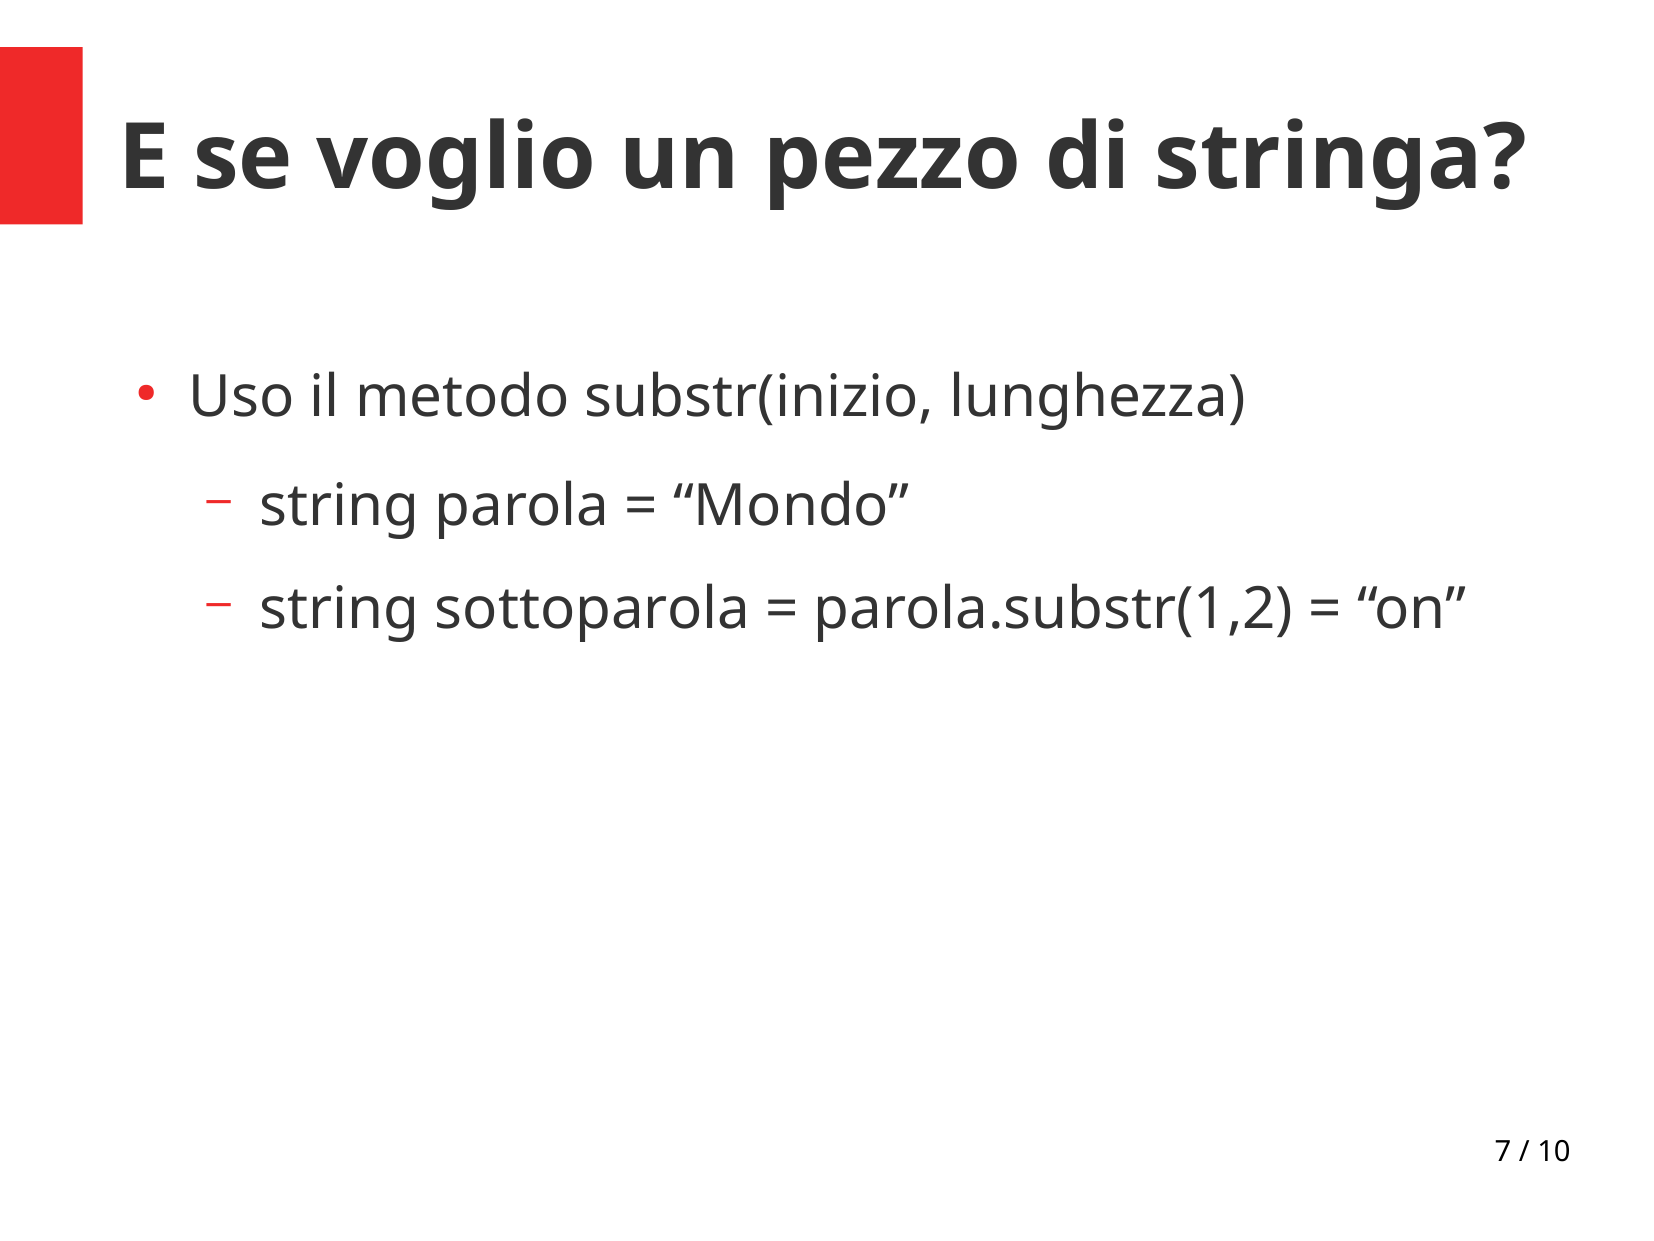

# E se voglio un pezzo di stringa?
Uso il metodo substr(inizio, lunghezza)
string parola = “Mondo”
string sottoparola = parola.substr(1,2) = “on”
7